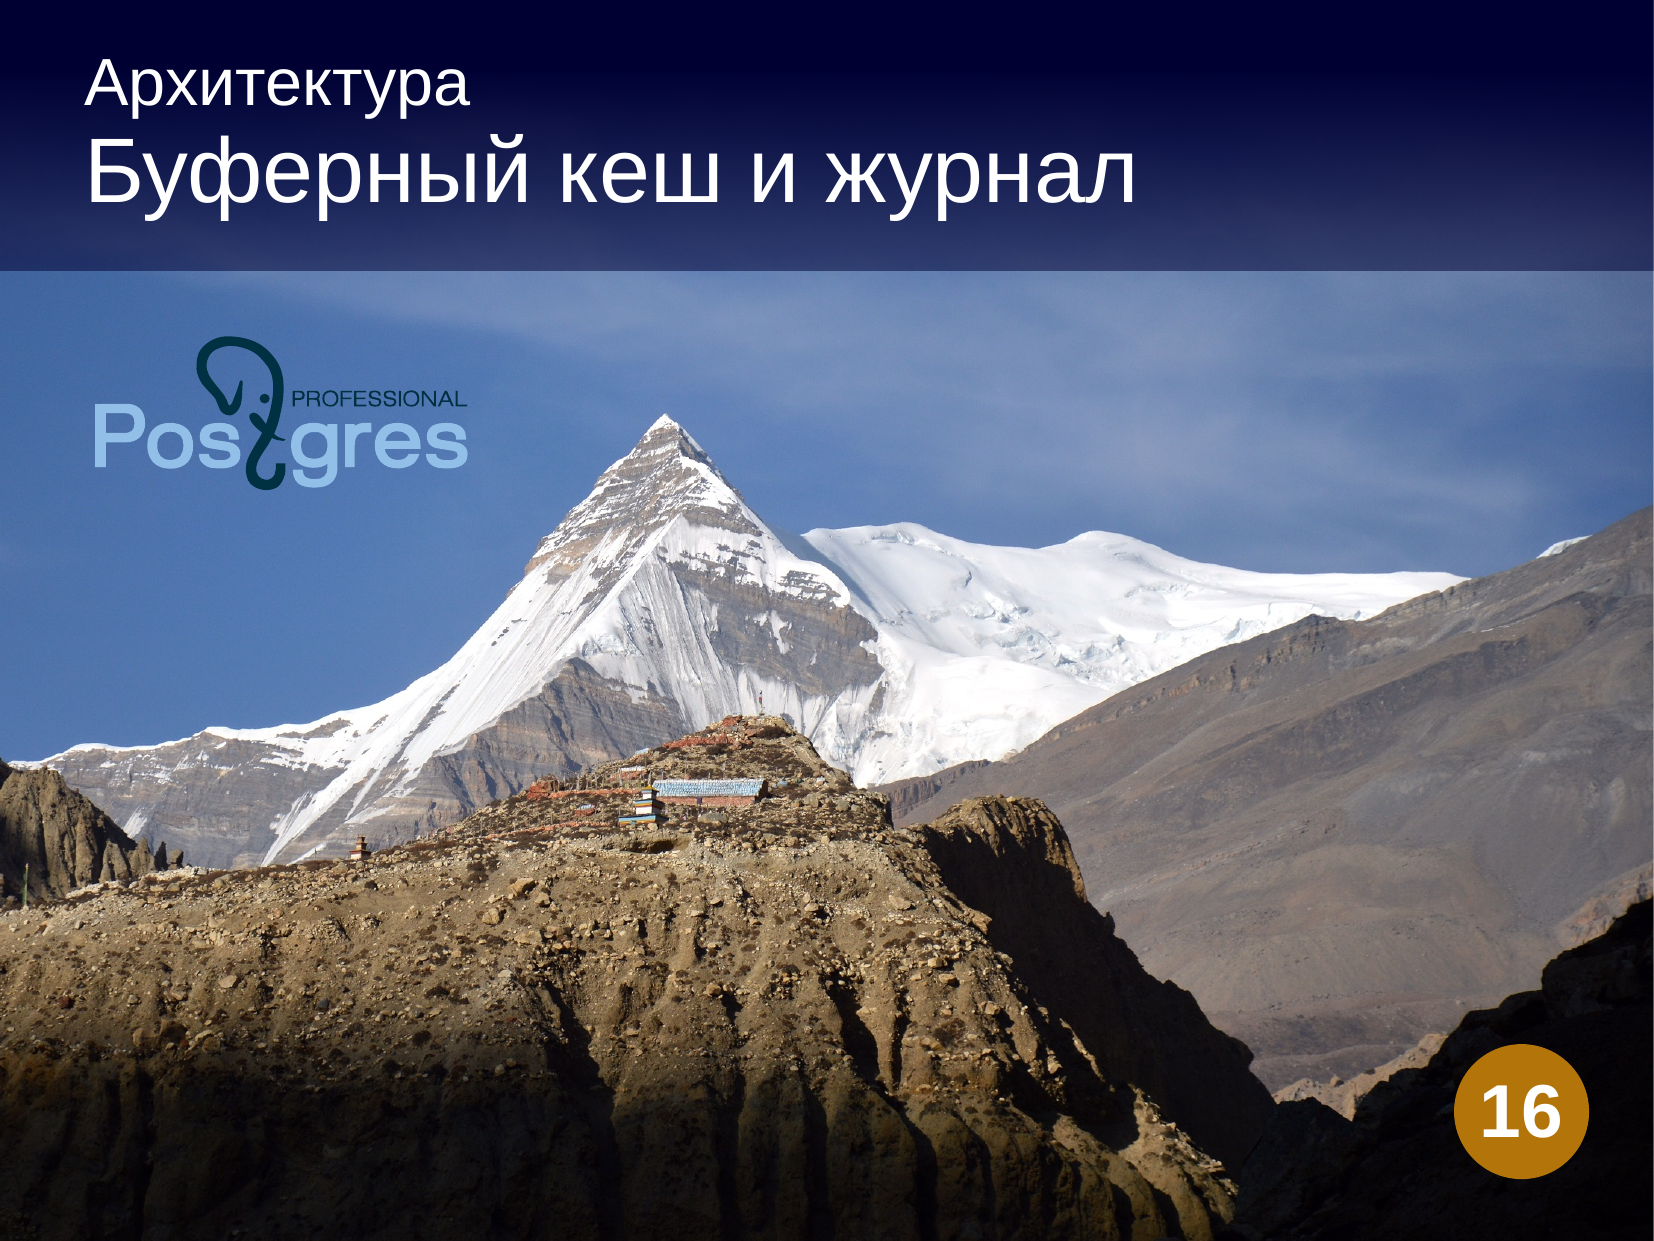

# Архитектура Буферный кеш и журнал
16